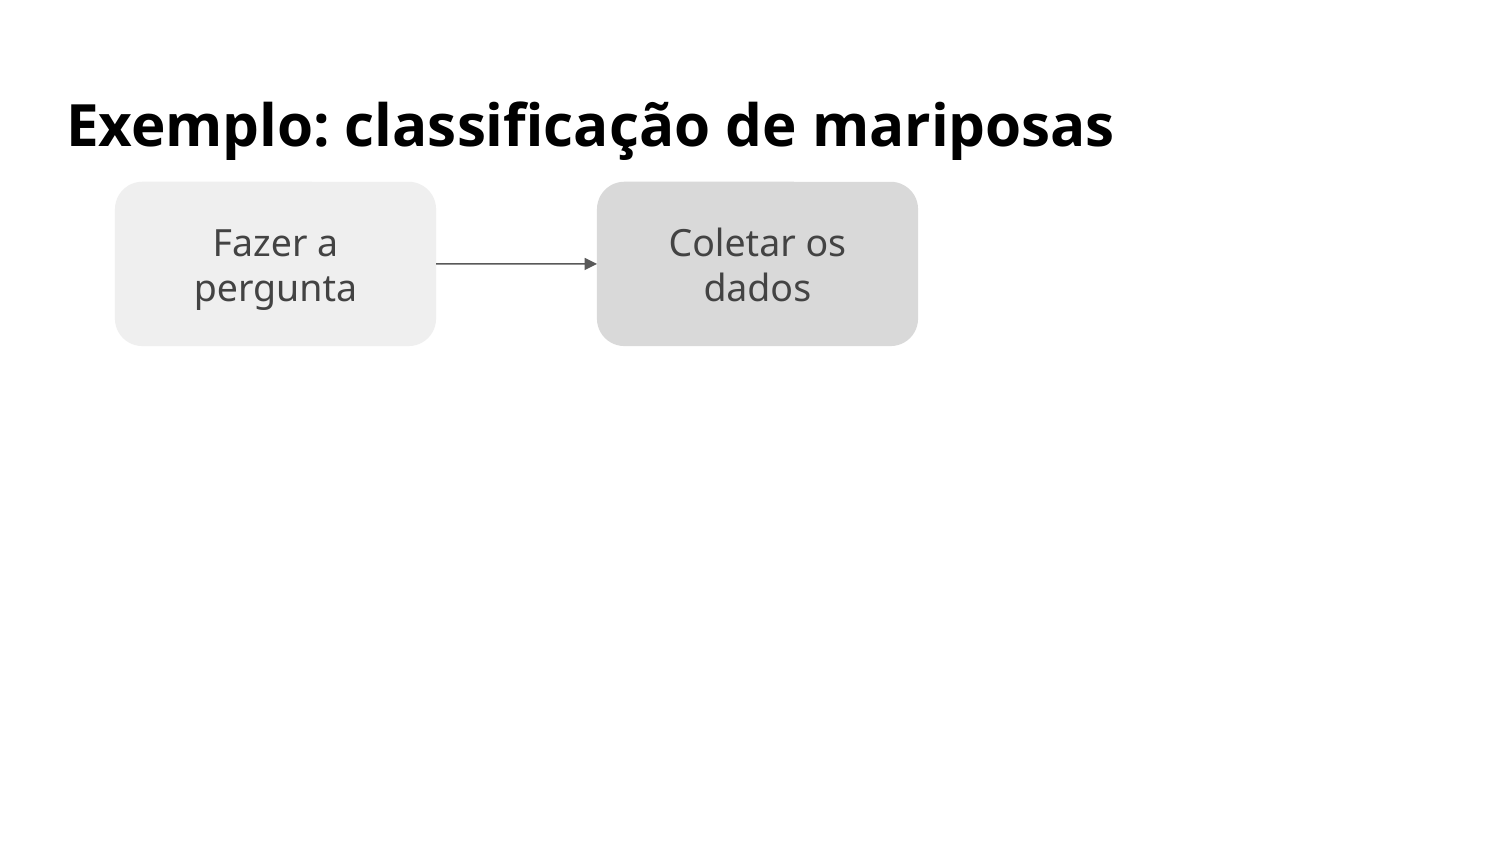

# Exemplo: classificação de mariposas
Fazer a pergunta
Coletar os dados